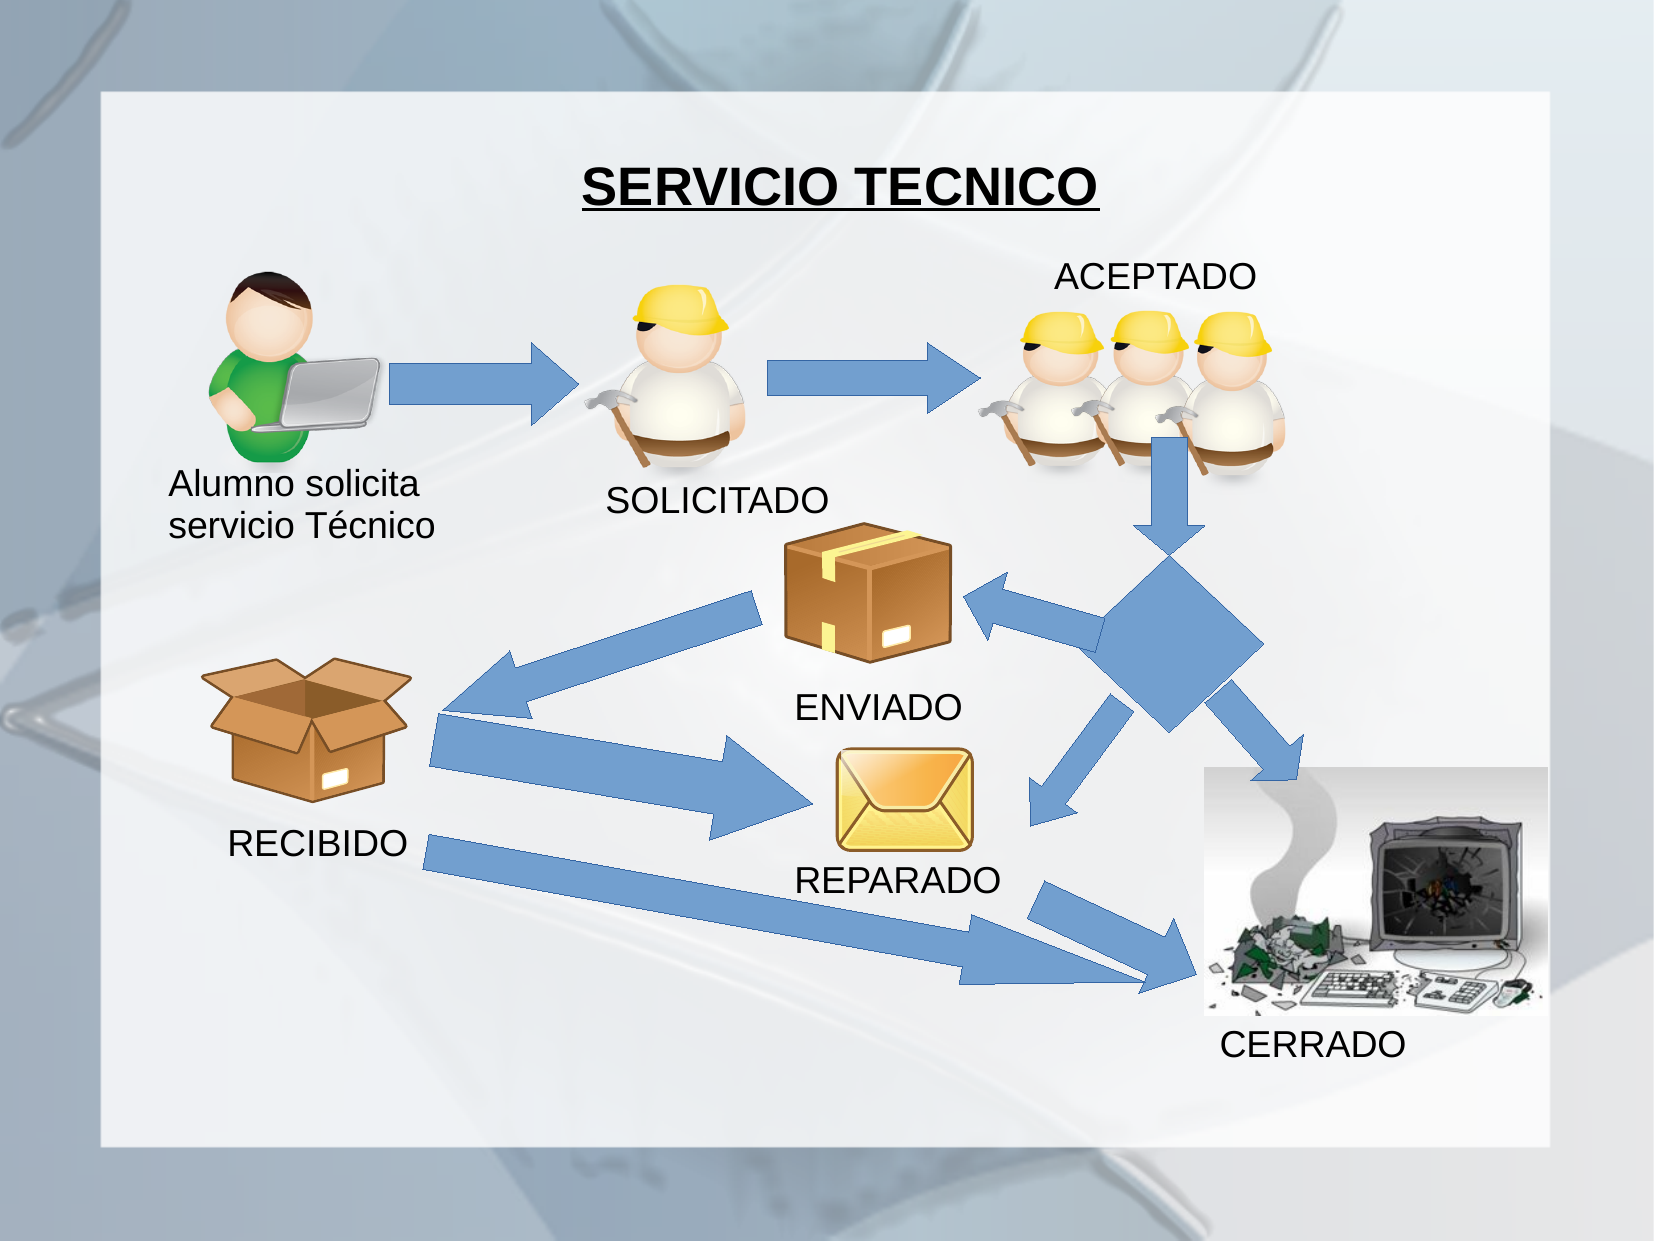

SERVICIO TECNICO
ACEPTADO
Alumno solicita servicio Técnico
SOLICITADO
ENVIADO
RECIBIDO
REPARADO
CERRADO